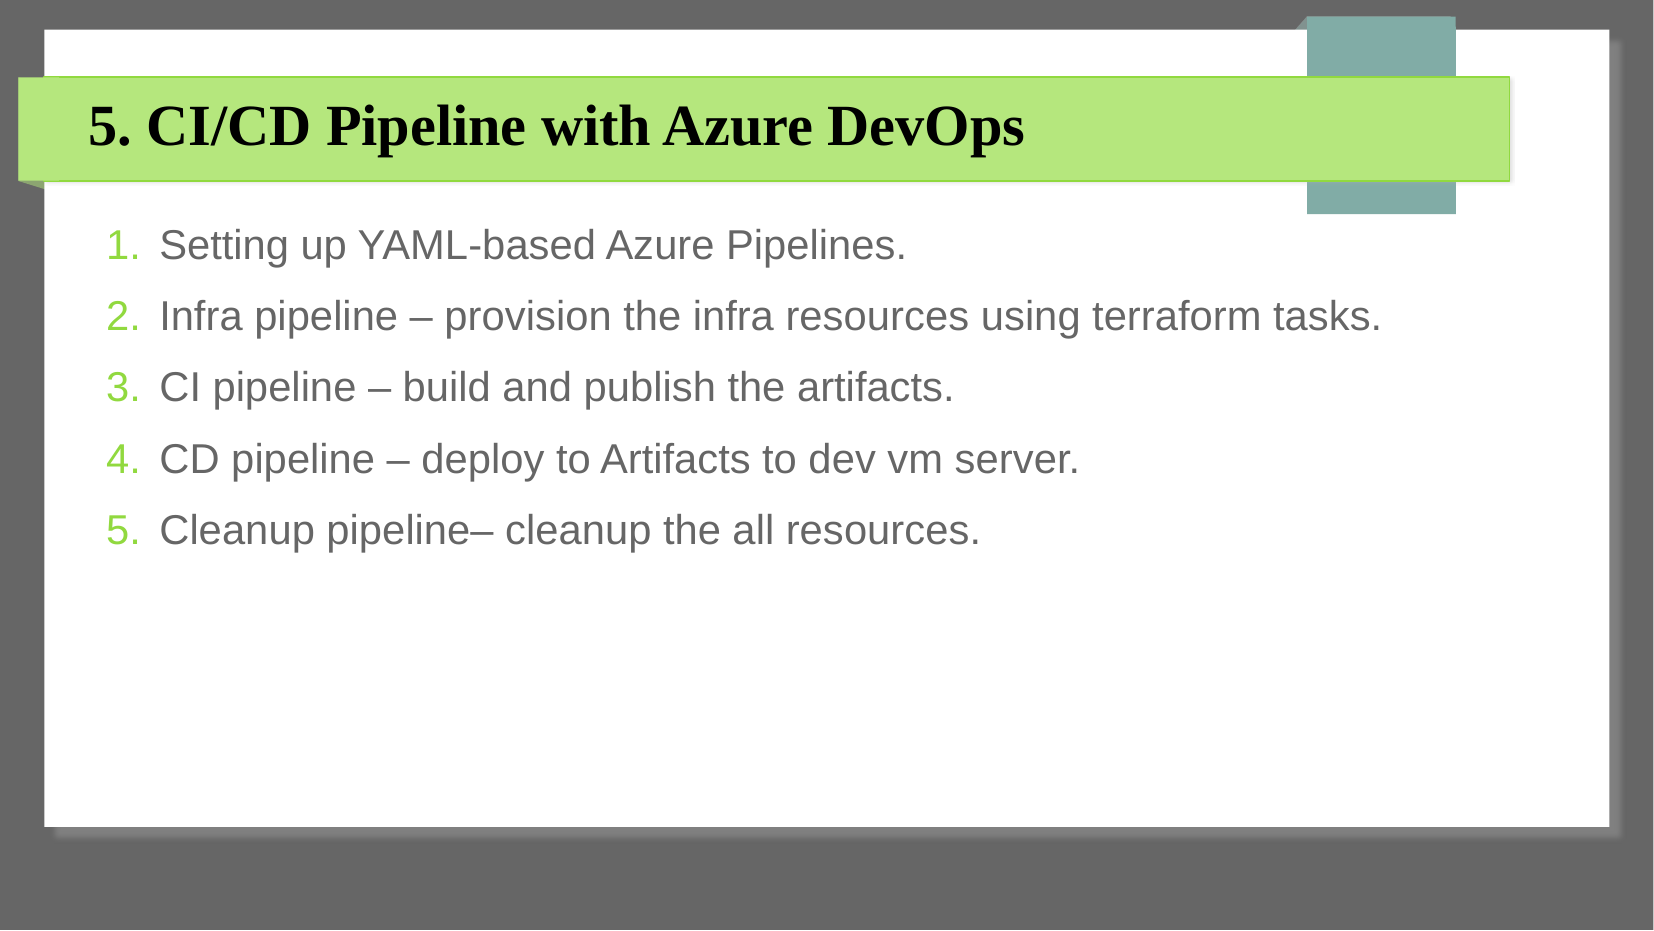

# 5. CI/CD Pipeline with Azure DevOps
Setting up YAML-based Azure Pipelines.
Infra pipeline – provision the infra resources using terraform tasks.
CI pipeline – build and publish the artifacts.
CD pipeline – deploy to Artifacts to dev vm server.
Cleanup pipeline– cleanup the all resources.